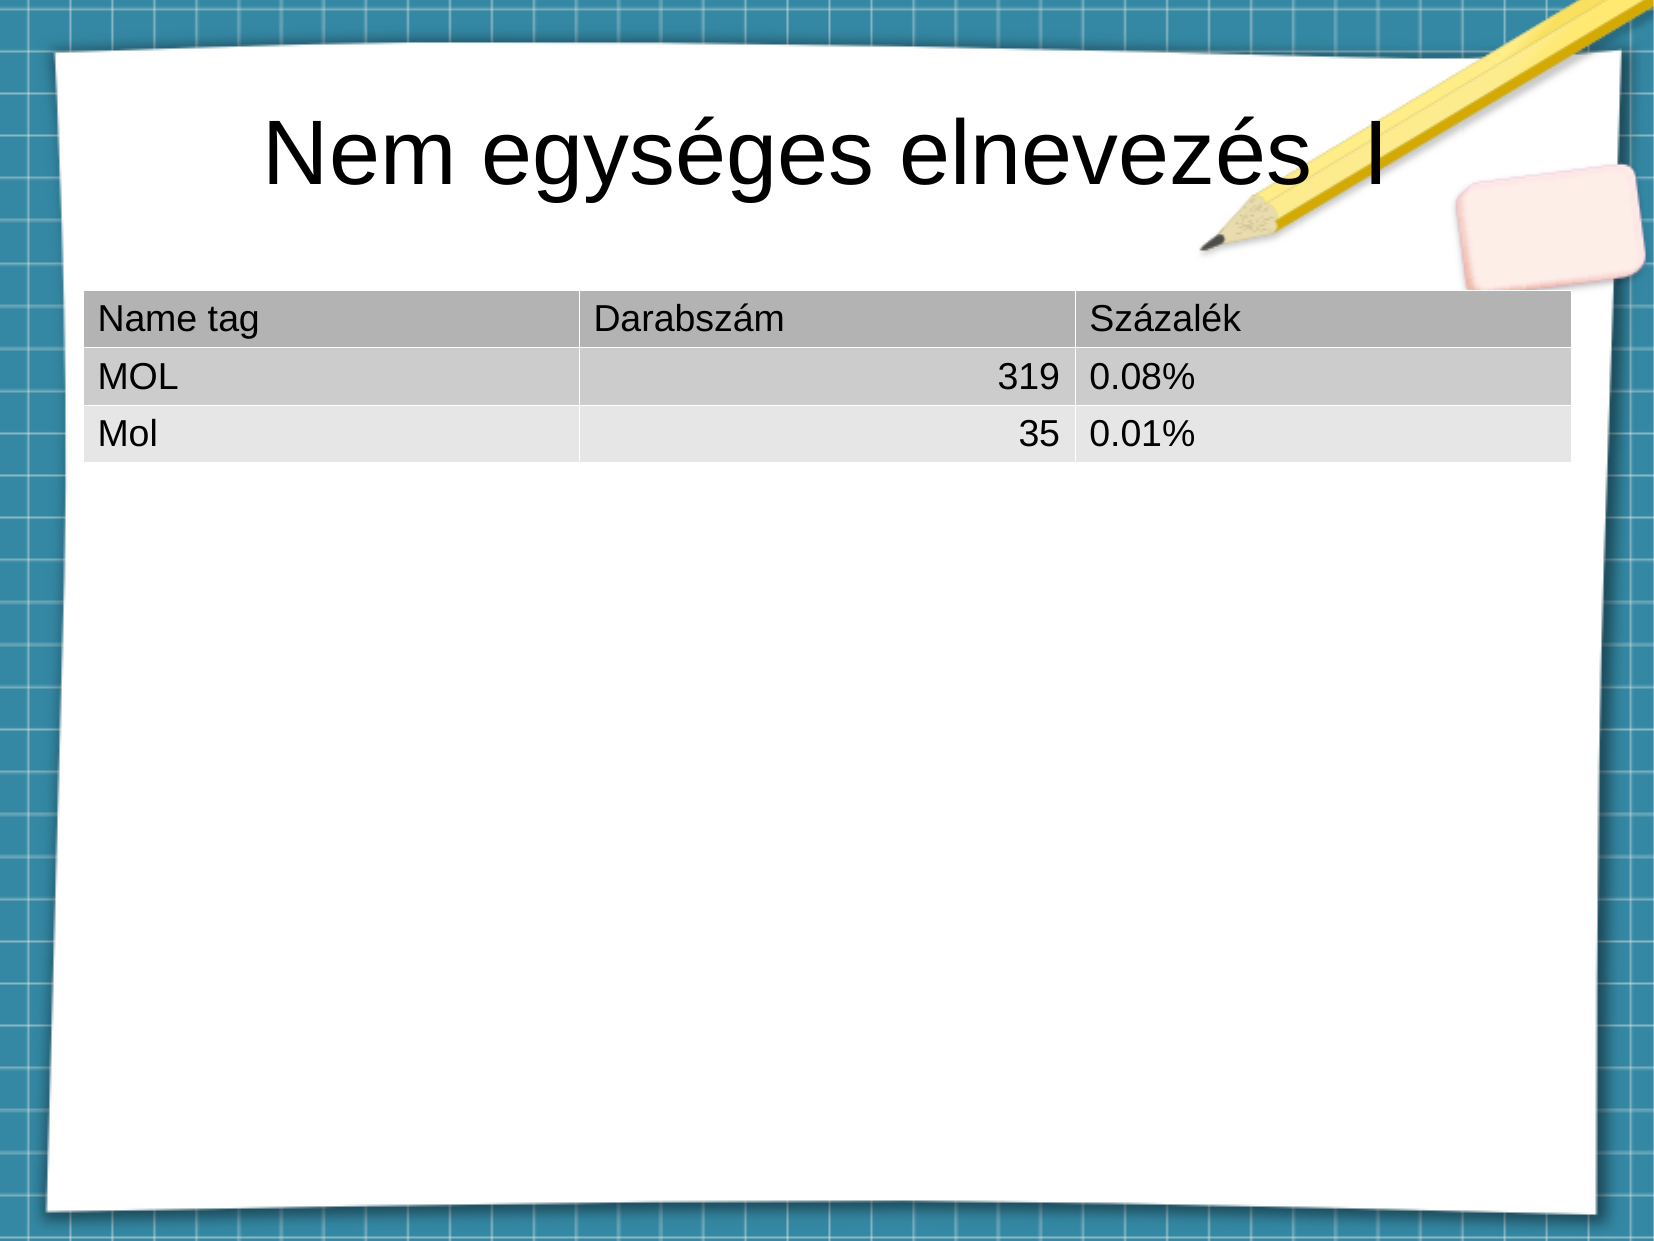

# Nem egységes elnevezés I
| Name tag | Darabszám | Százalék |
| --- | --- | --- |
| MOL | 319 | 0.08% |
| Mol | 35 | 0.01% |